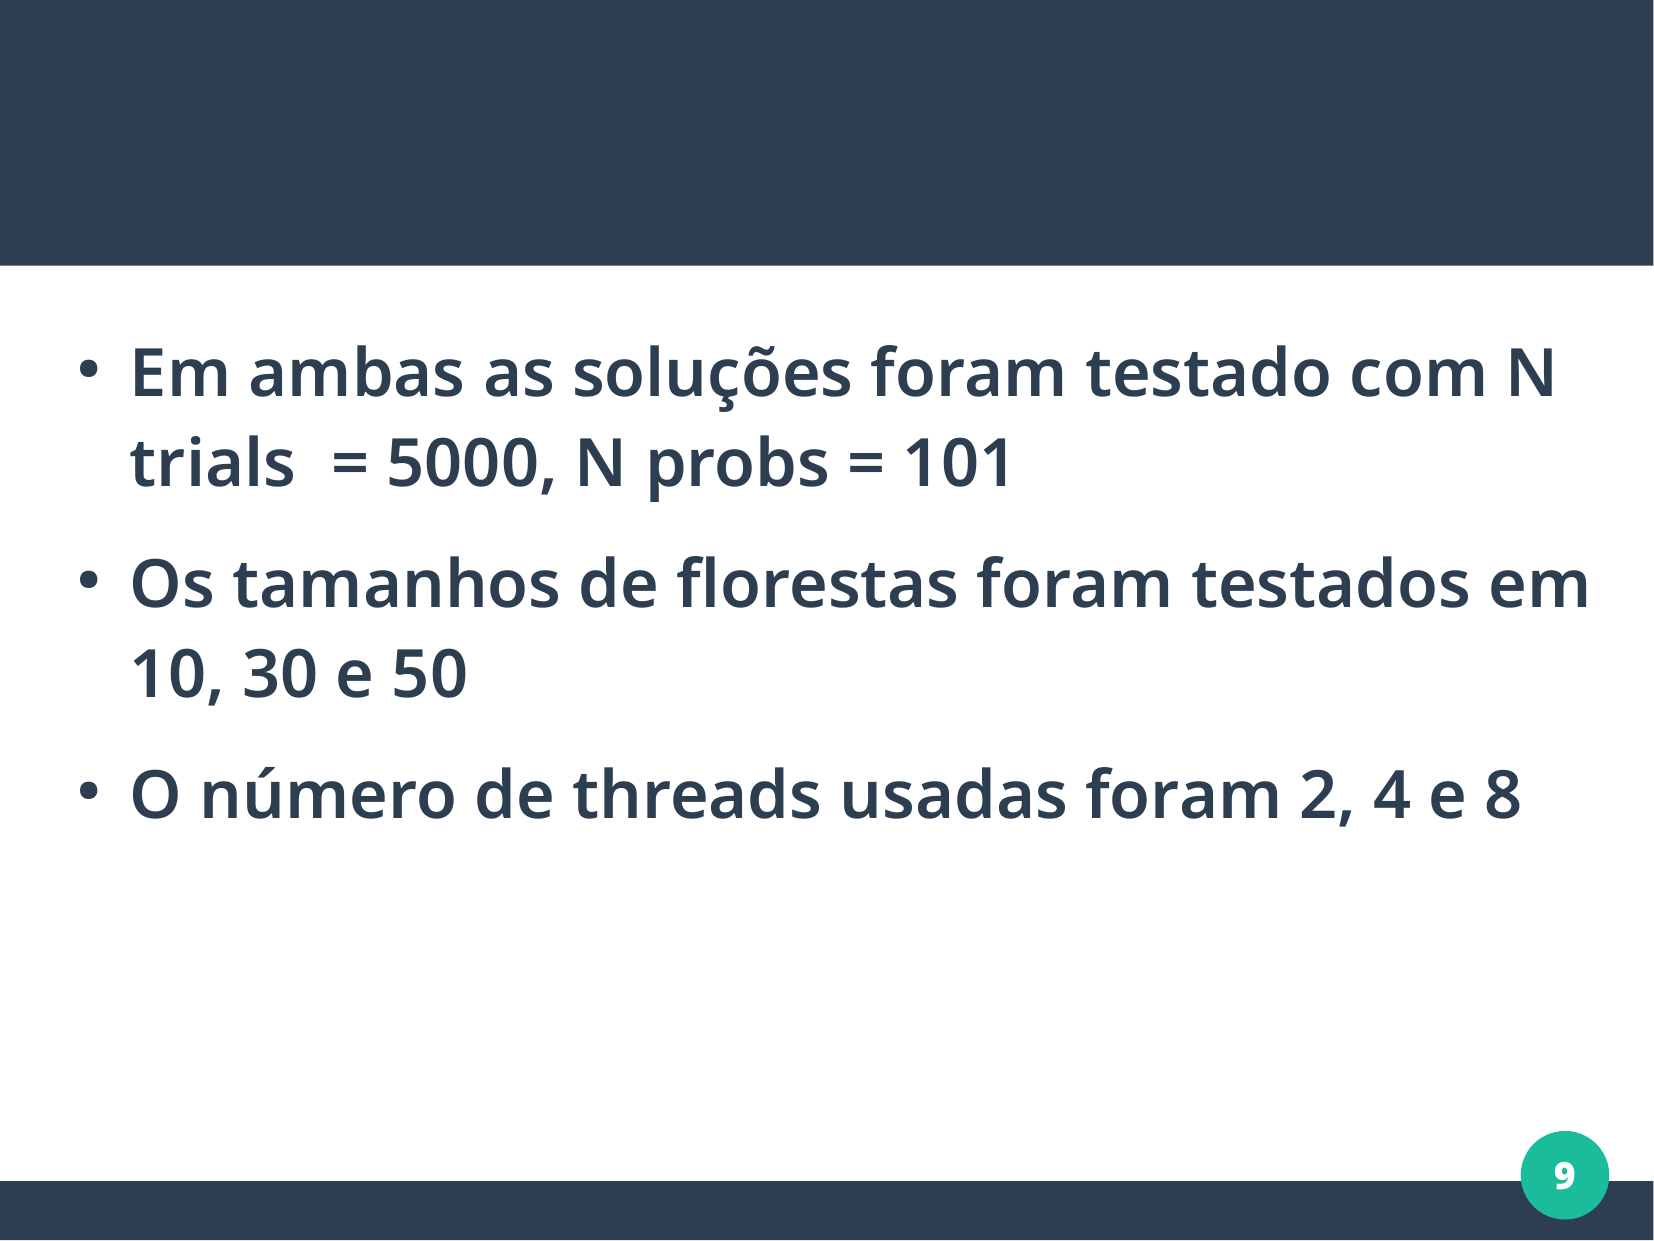

#
Em ambas as soluções foram testado com N trials = 5000, N probs = 101
Os tamanhos de florestas foram testados em 10, 30 e 50
O número de threads usadas foram 2, 4 e 8
9